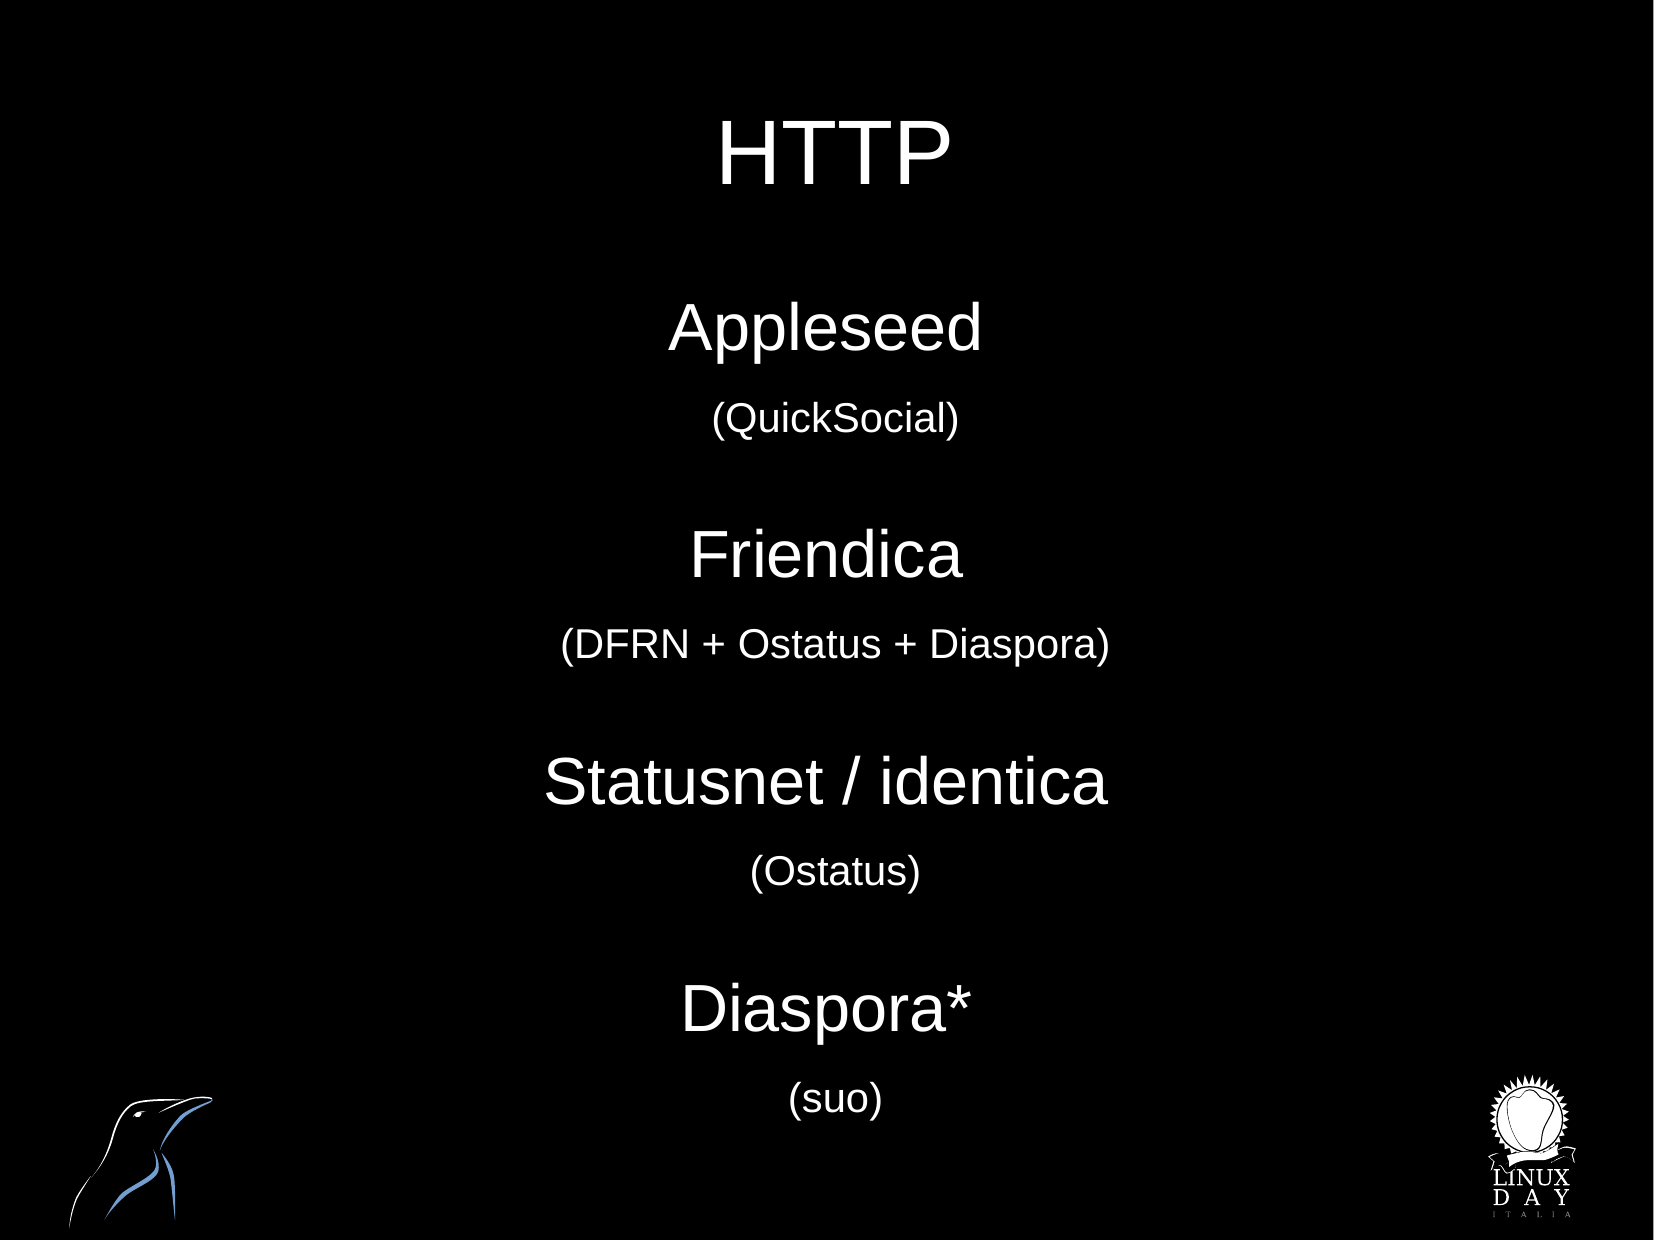

# HTTP
Appleseed
(QuickSocial)
Friendica
(DFRN + Ostatus + Diaspora)
Statusnet / identica
(Ostatus)
Diaspora*
(suo)